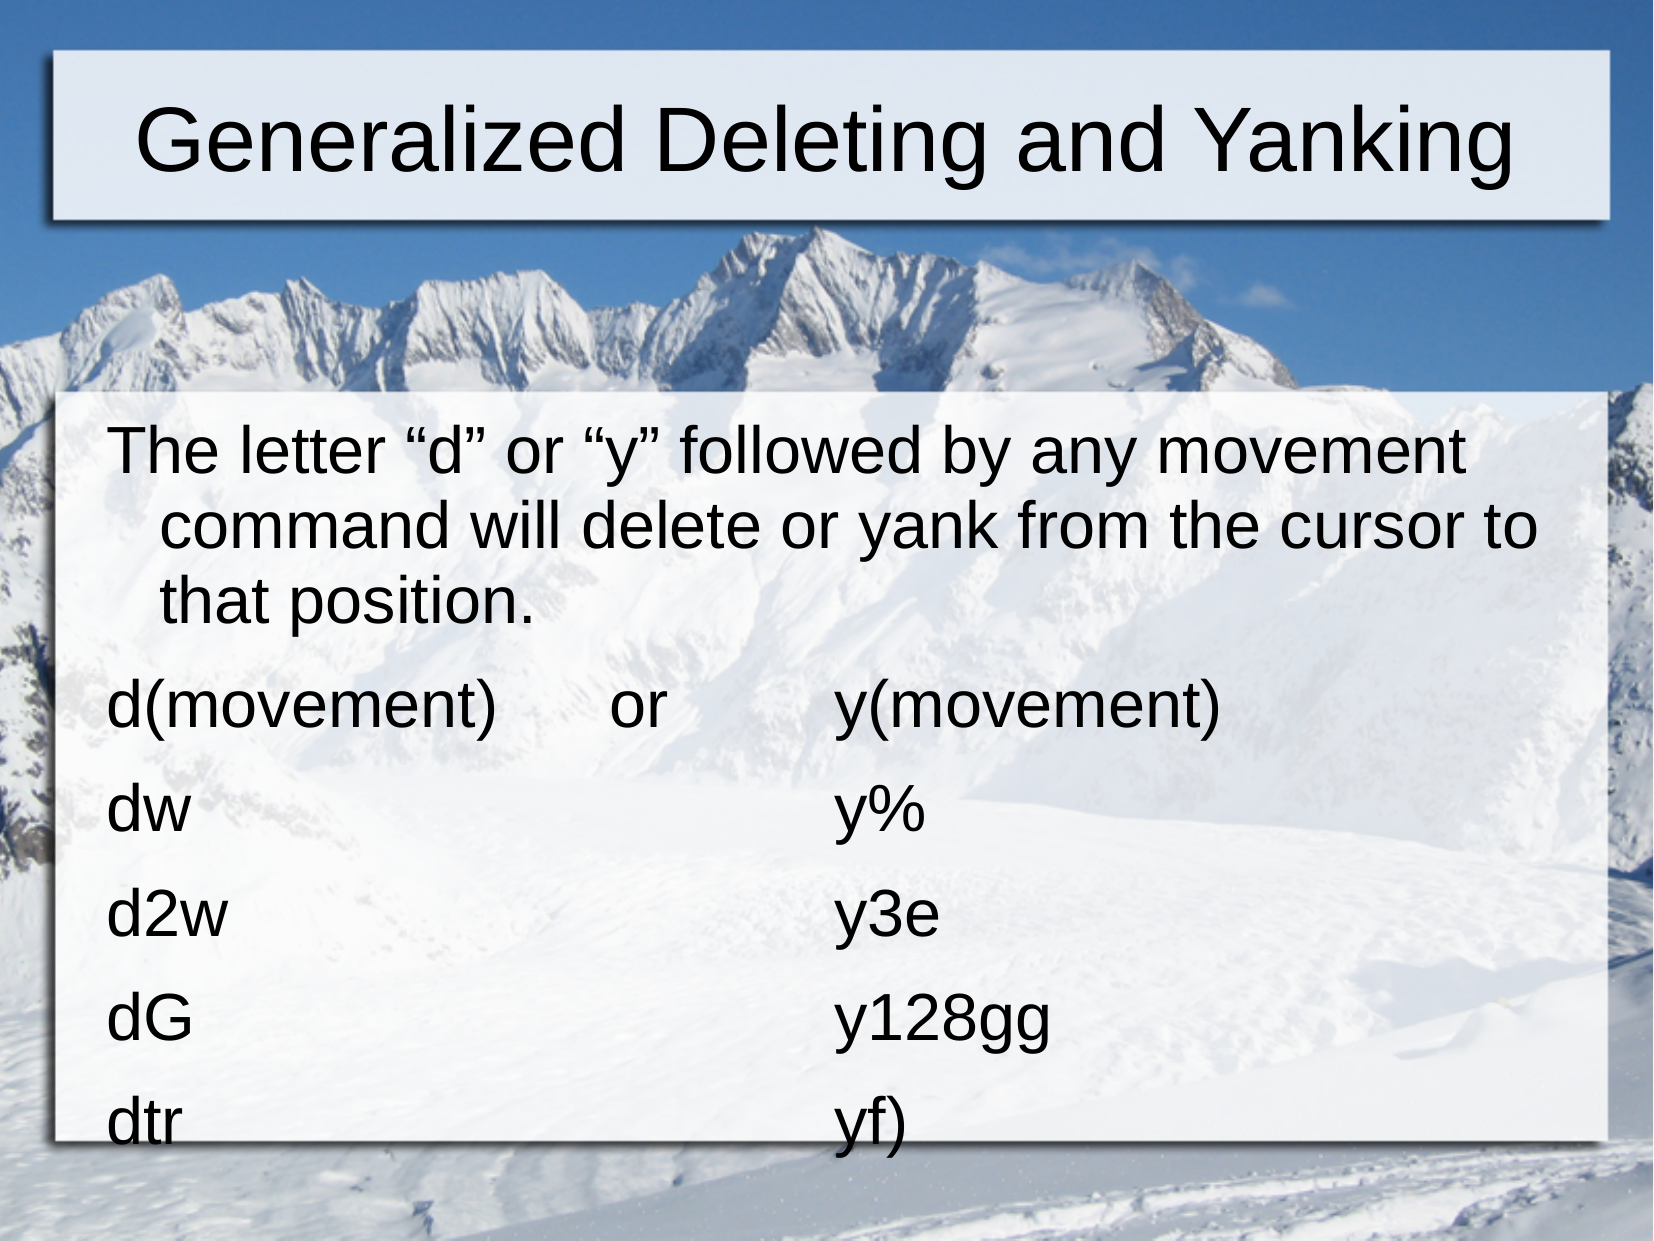

# Generalized Deleting and Yanking
The letter “d” or “y” followed by any movement command will delete or yank from the cursor to that position.
d(movement)		or 		y(movement)
dw									y%
d2w									y3e
dG									y128gg
dtr									yf)